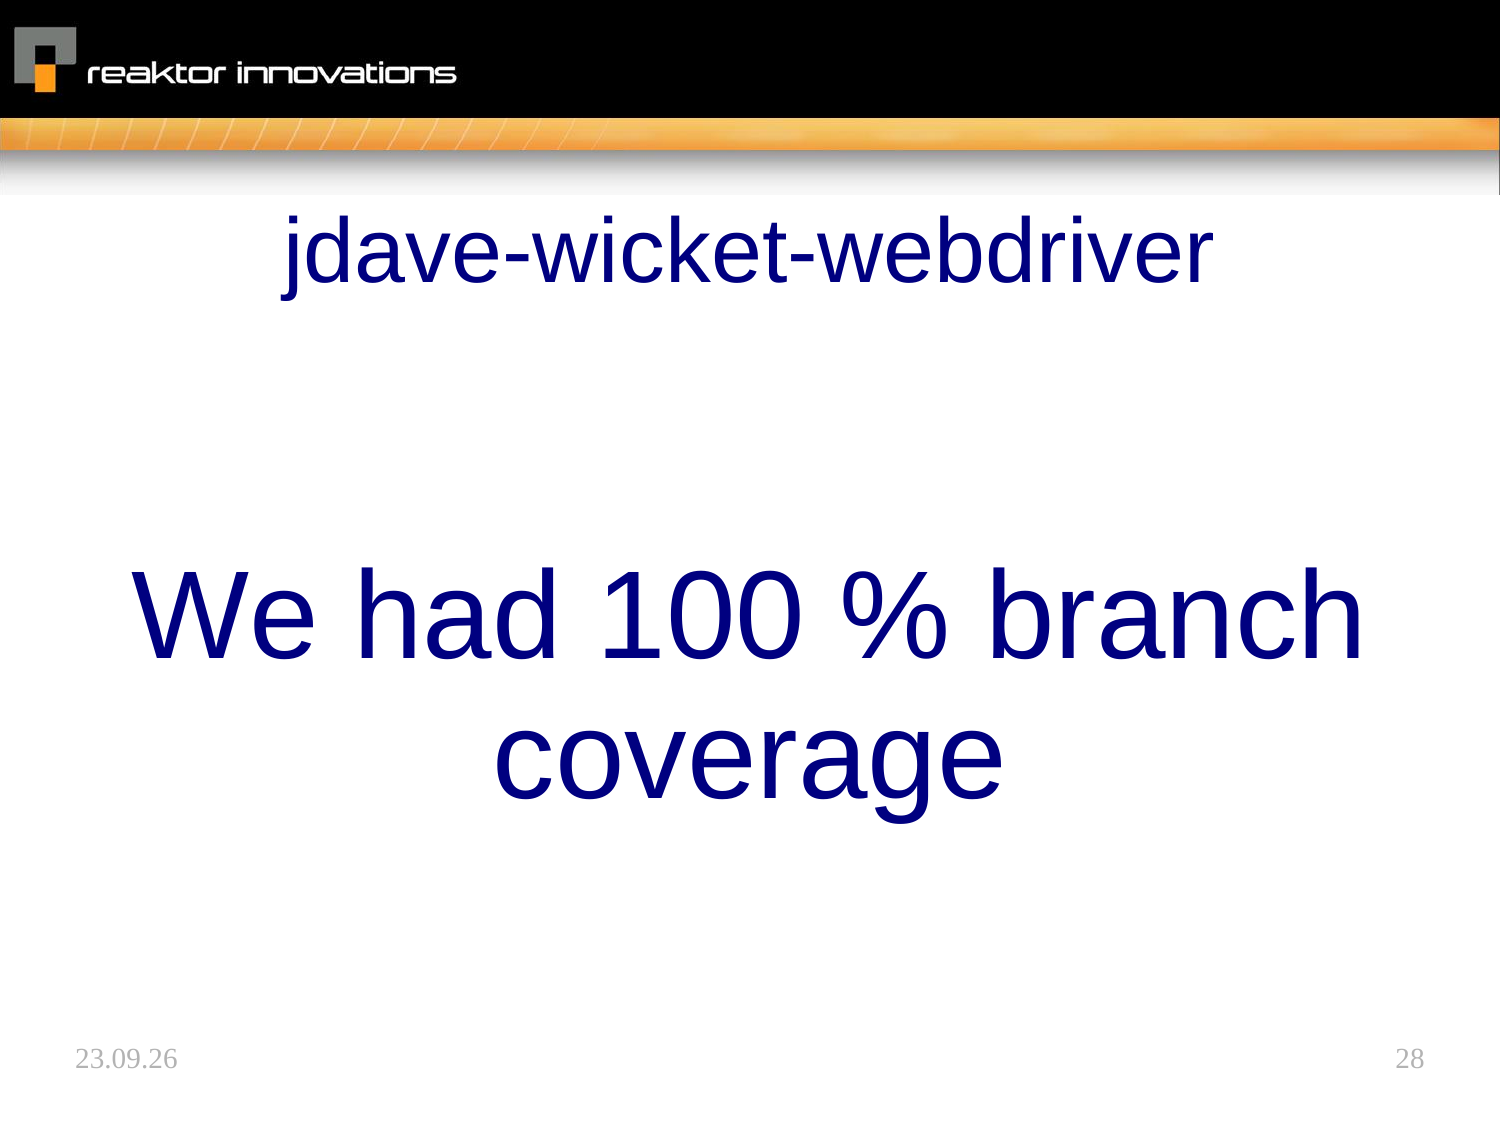

# jdave-wicket-webdriver
We had 100 % branch coverage
28